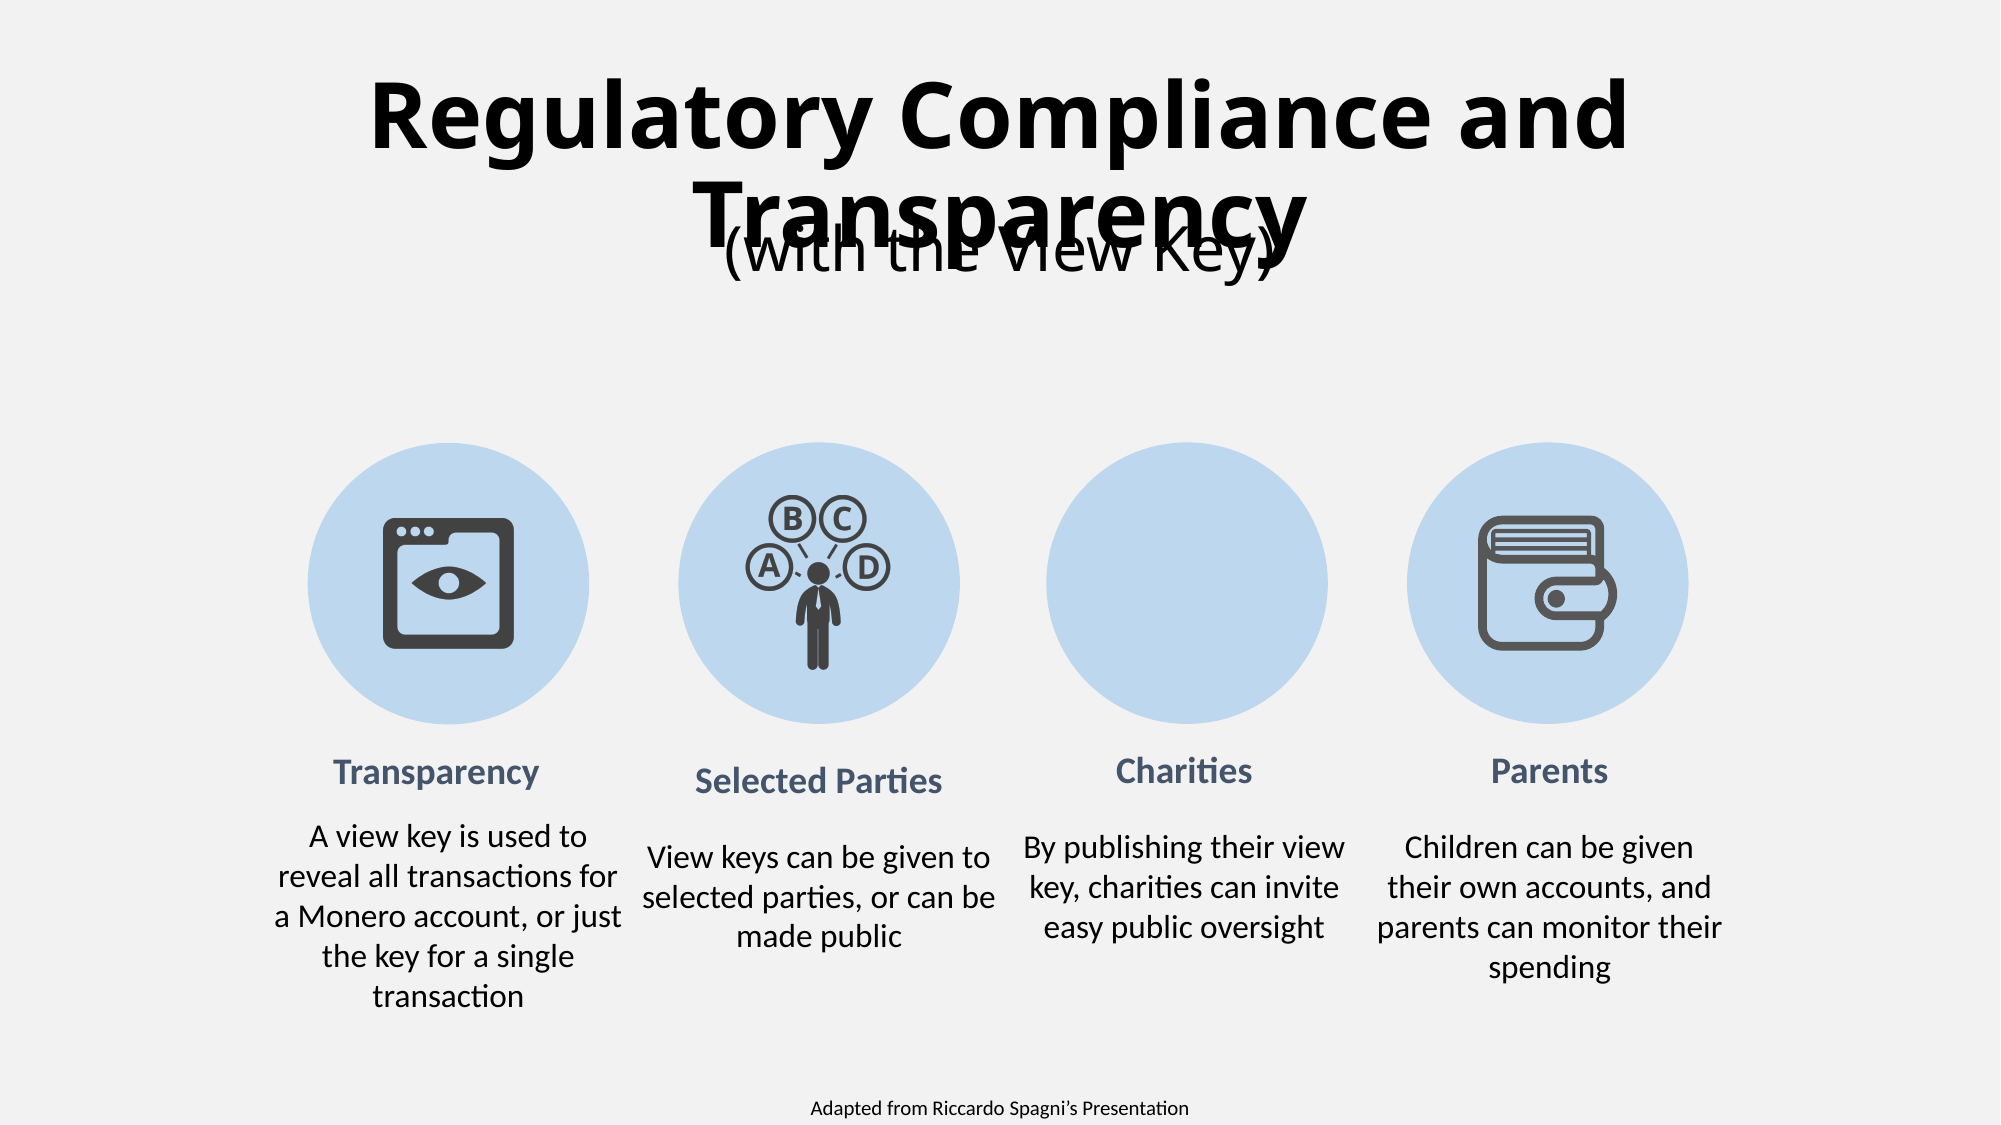

# Regulatory Compliance and Transparency
(with the View Key)
Charities
By publishing their view key, charities can invite easy public oversight
Parents
Children can be given their own accounts, and parents can monitor their spending
Transparency
A view key is used to reveal all transactions for a Monero account, or just the key for a single transaction
Selected Parties
View keys can be given to selected parties, or can be made public
Adapted from Riccardo Spagni’s Presentation